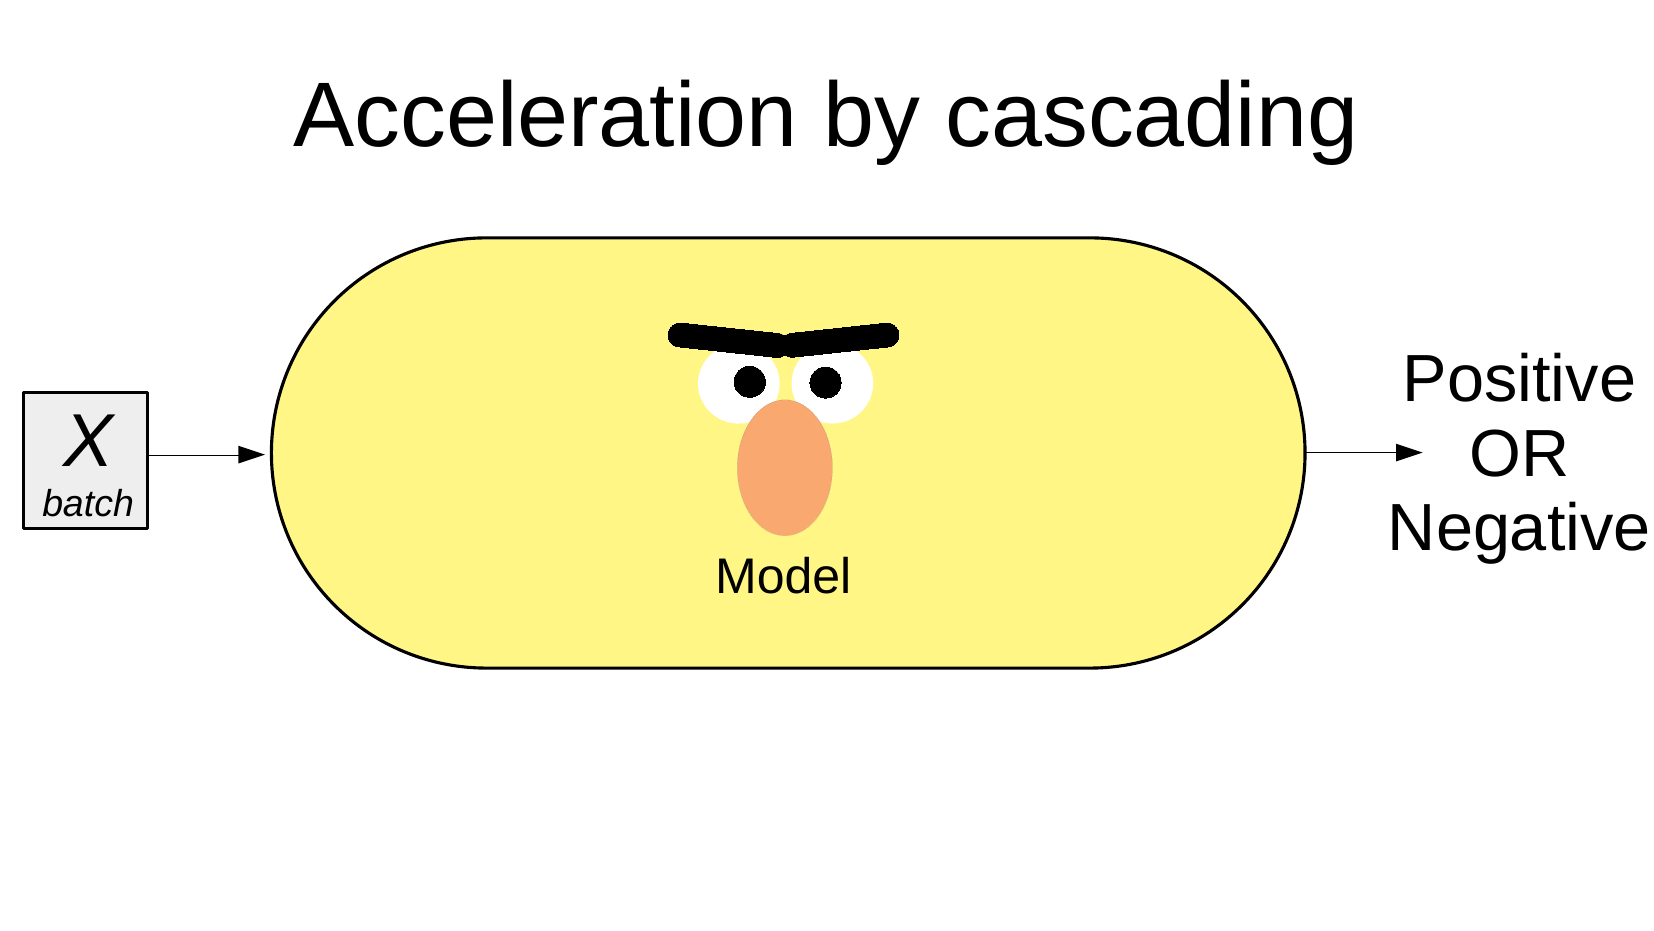

# Acceleration by cascading
Model
Positive
OR
Negative
X
batch